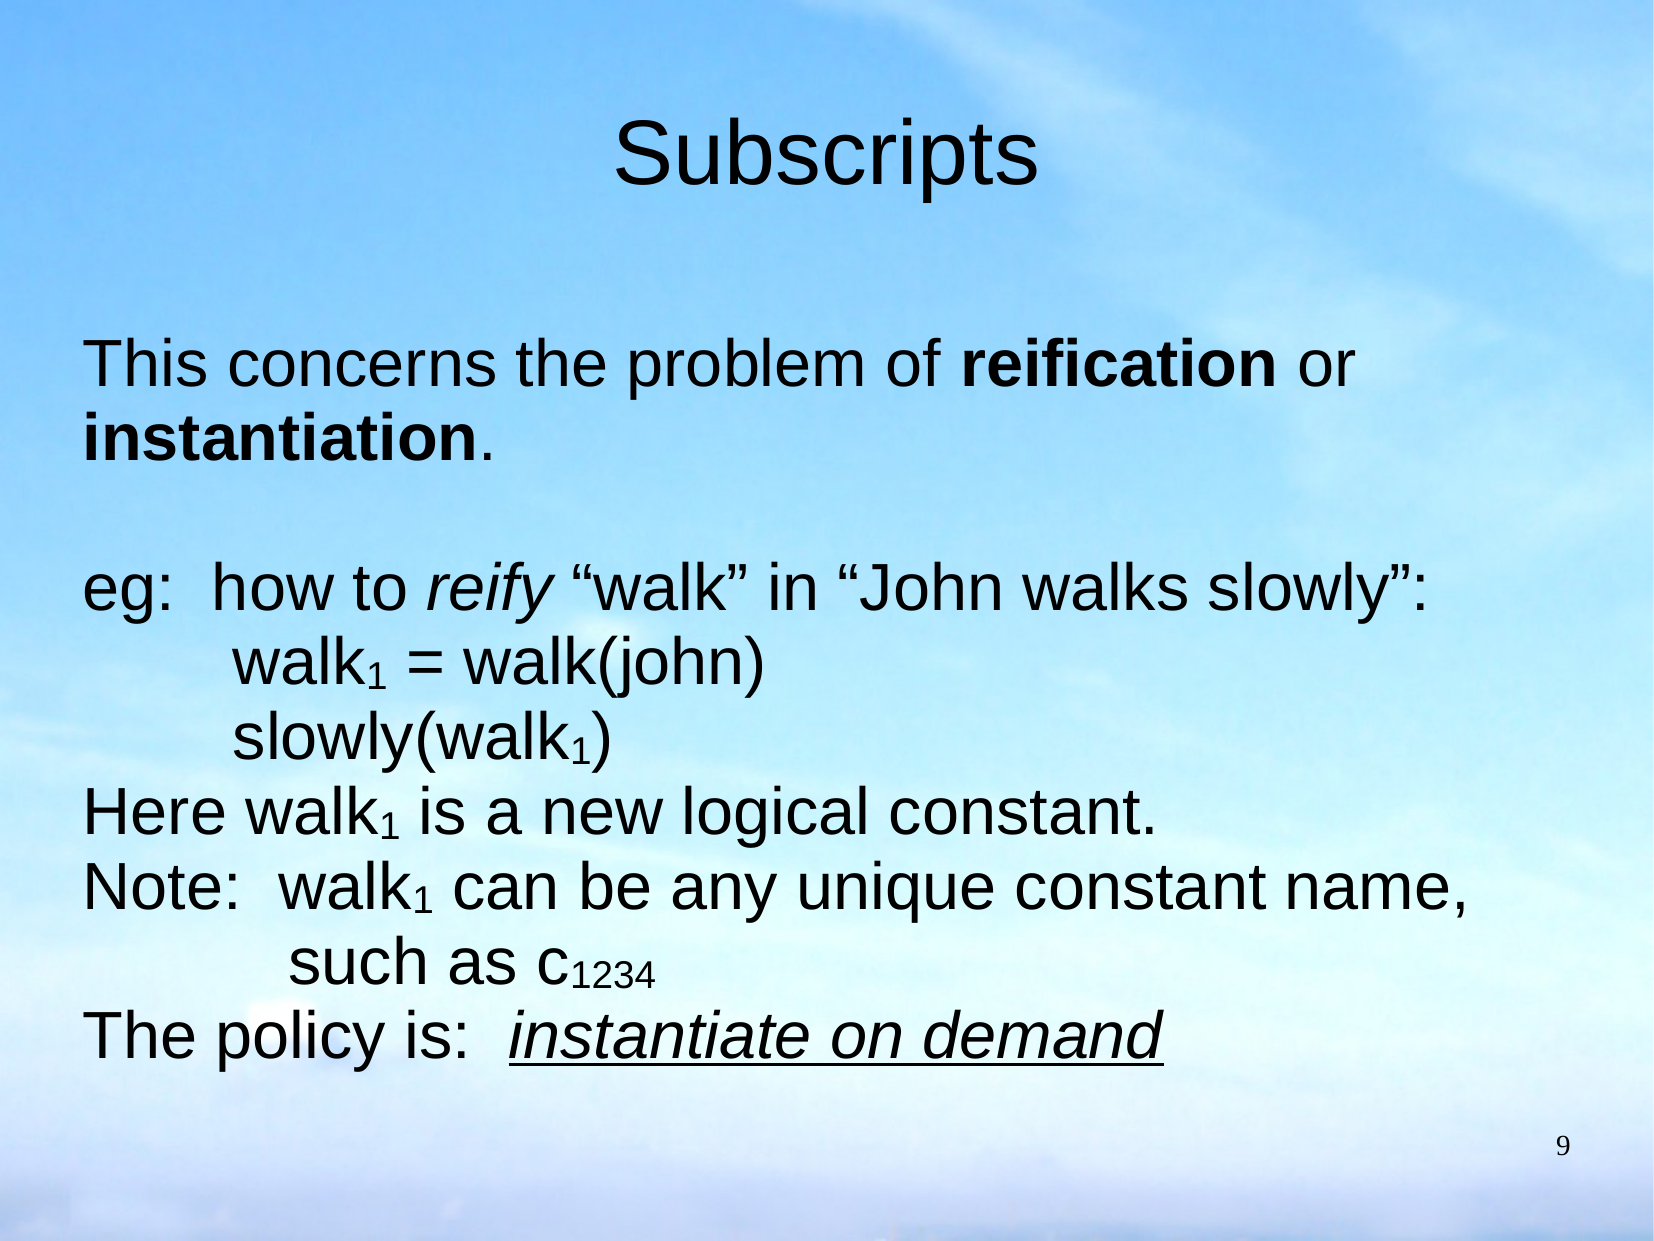

# Subscripts
This concerns the problem of reification or instantiation.
eg: how to reify “walk” in “John walks slowly”:
		walk1 = walk(john)
		slowly(walk1)
Here walk1 is a new logical constant.
Note: walk1 can be any unique constant name,
		 such as c1234
The policy is: instantiate on demand
9